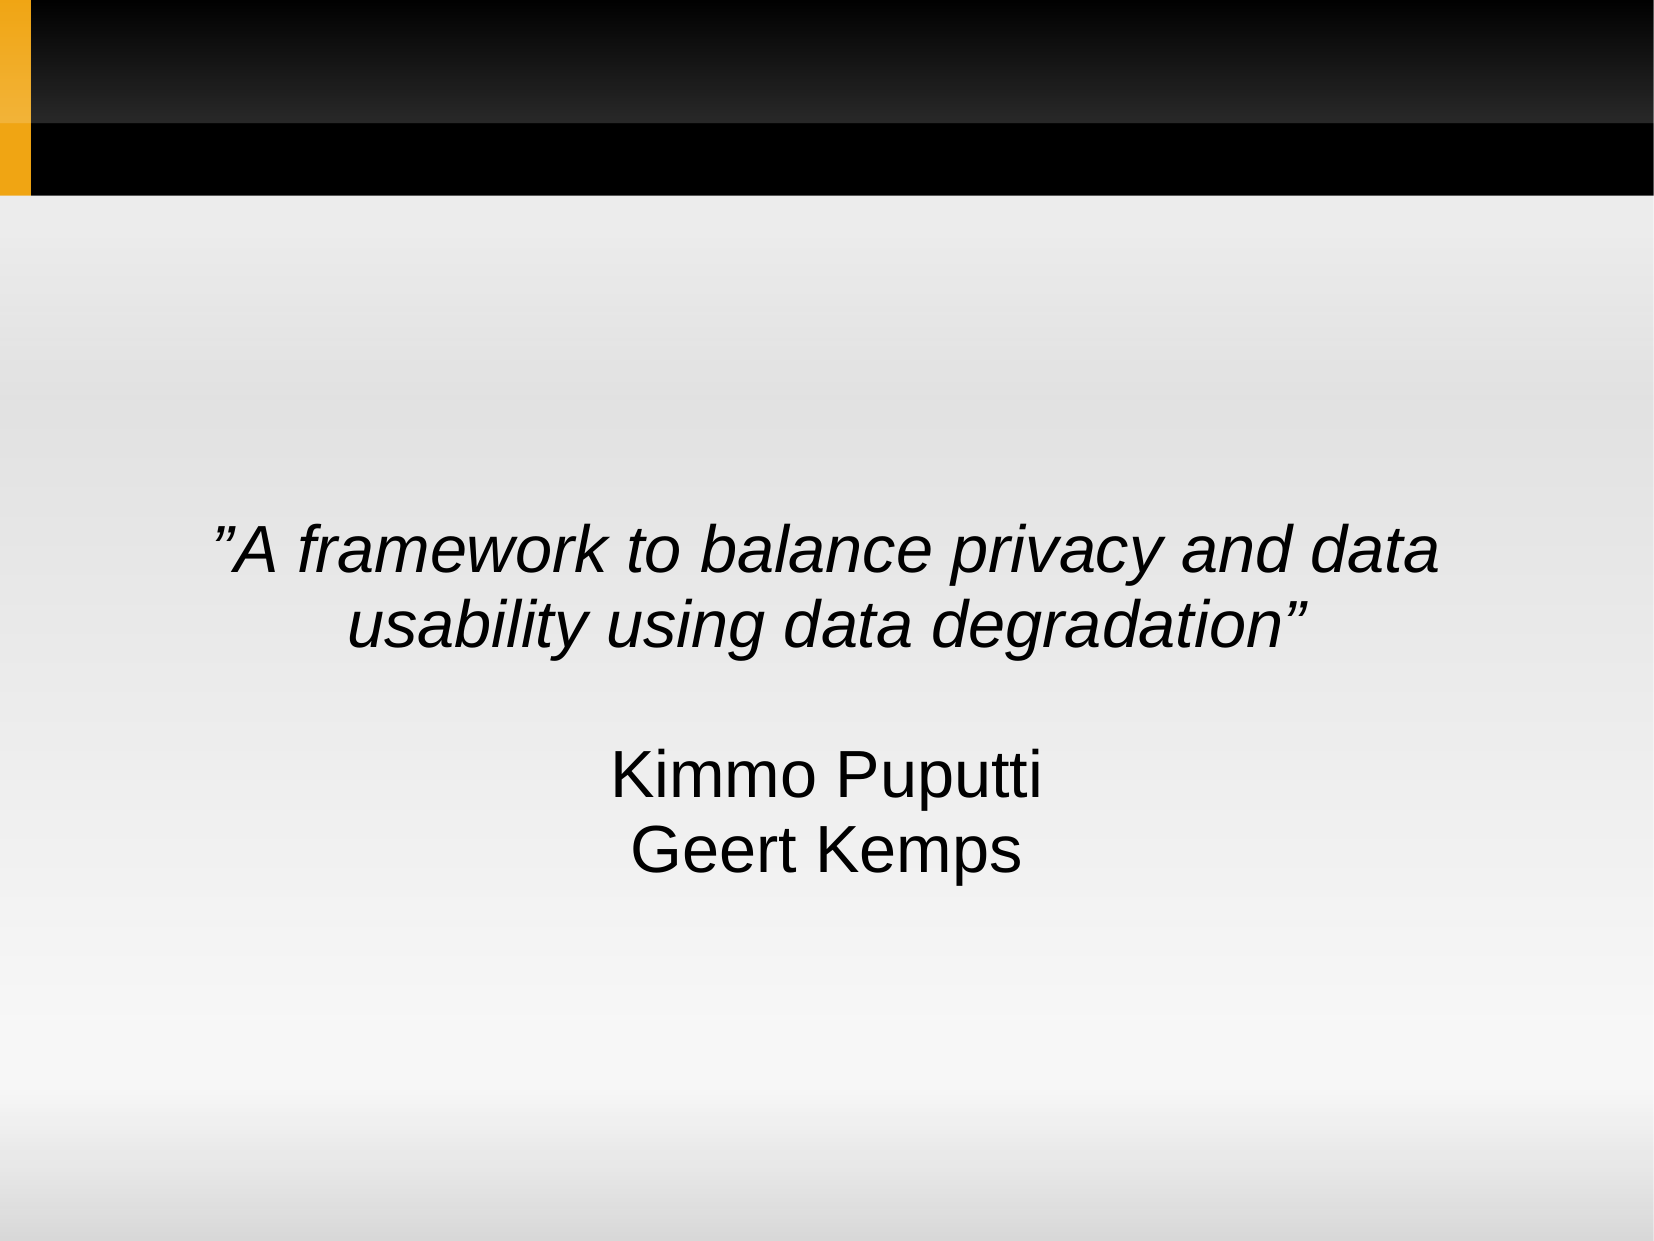

#
”A framework to balance privacy and data usability using data degradation”
Kimmo Puputti
Geert Kemps